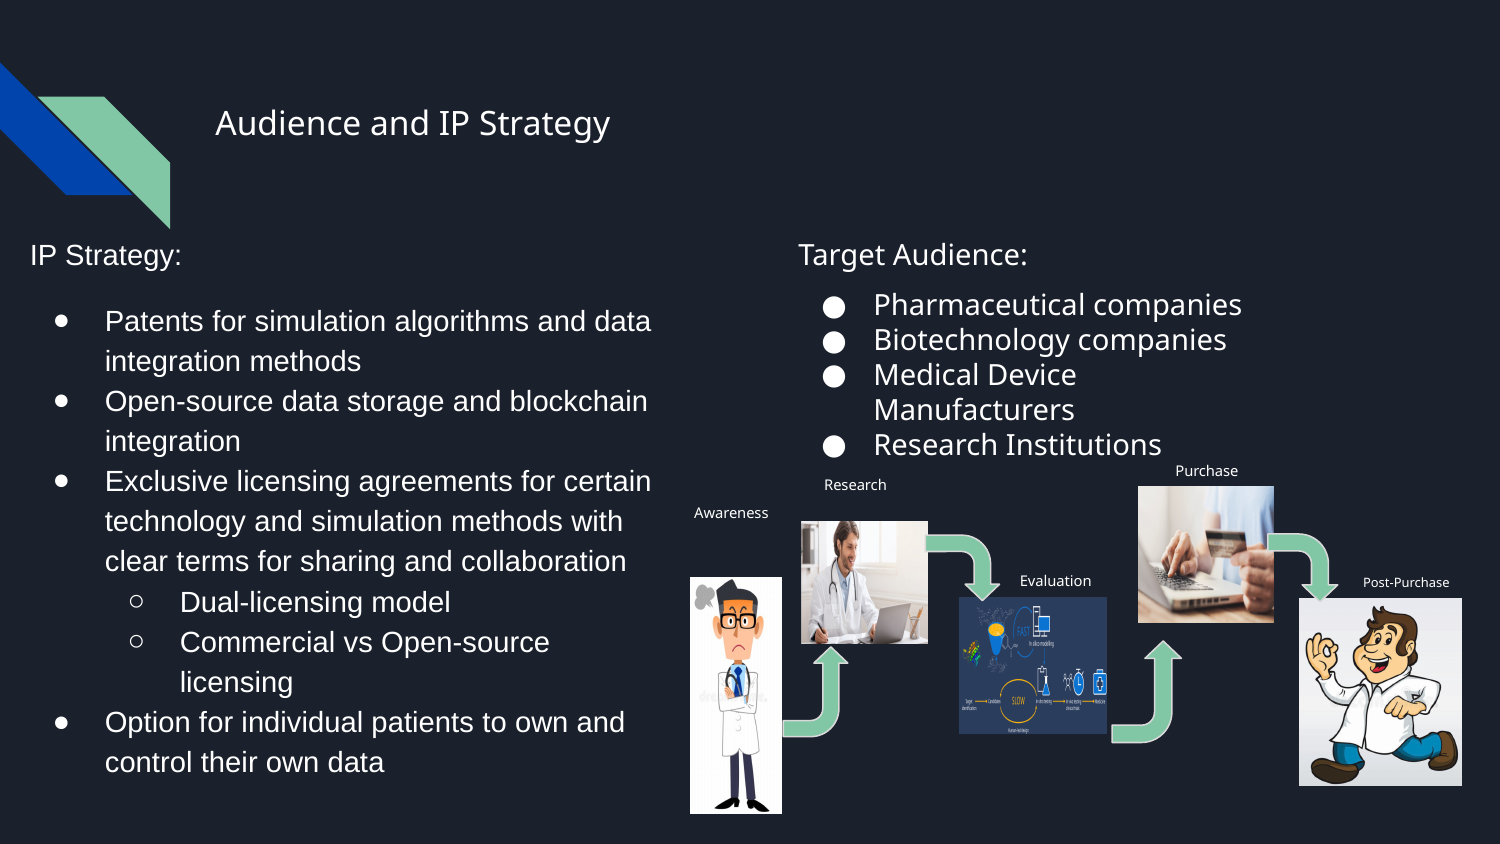

# Audience and IP Strategy
Target Audience:
Pharmaceutical companies
Biotechnology companies
Medical Device Manufacturers
Research Institutions
IP Strategy:
Patents for simulation algorithms and data integration methods
Open-source data storage and blockchain integration
Exclusive licensing agreements for certain technology and simulation methods with clear terms for sharing and collaboration
Dual-licensing model
Commercial vs Open-source licensing
Option for individual patients to own and control their own data
Purchase
Research
Awareness
Evaluation
Post-Purchase